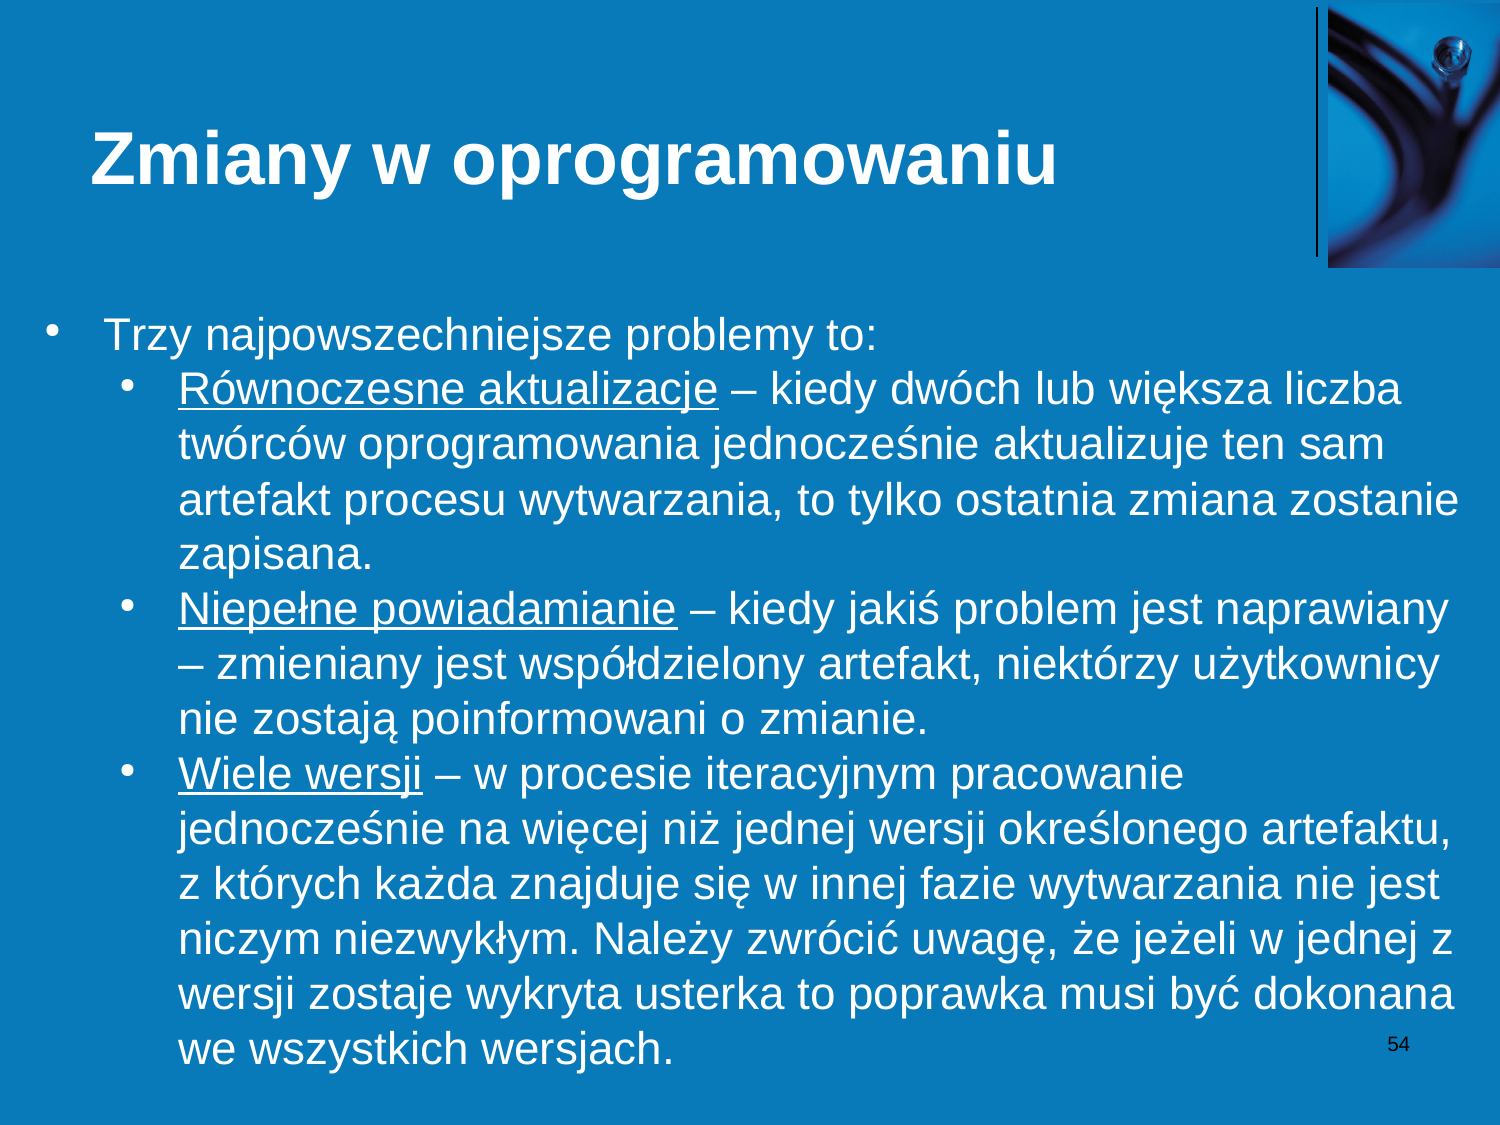

# Zmiany w oprogramowaniu
Trzy najpowszechniejsze problemy to:
Równoczesne aktualizacje – kiedy dwóch lub większa liczba twórców oprogramowania jednocześnie aktualizuje ten sam artefakt procesu wytwarzania, to tylko ostatnia zmiana zostanie zapisana.
Niepełne powiadamianie – kiedy jakiś problem jest naprawiany – zmieniany jest współdzielony artefakt, niektórzy użytkownicy nie zostają poinformowani o zmianie.
Wiele wersji – w procesie iteracyjnym pracowanie jednocześnie na więcej niż jednej wersji określonego artefaktu, z których każda znajduje się w innej fazie wytwarzania nie jest niczym niezwykłym. Należy zwrócić uwagę, że jeżeli w jednej z wersji zostaje wykryta usterka to poprawka musi być dokonana we wszystkich wersjach.
54